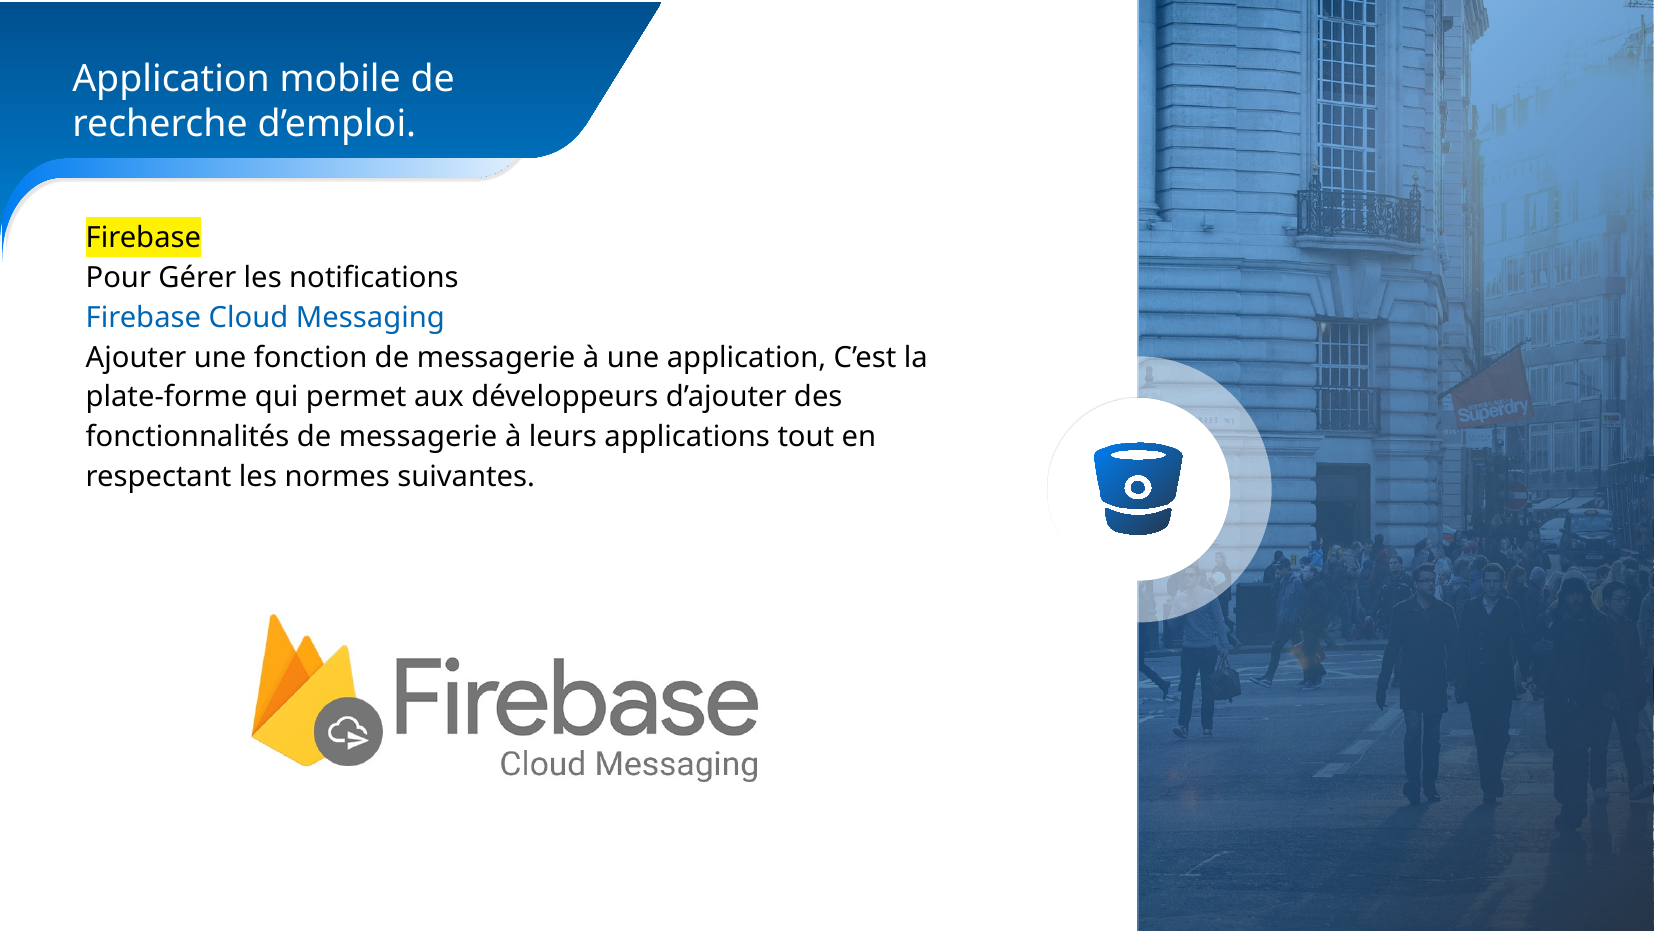

Application mobile de
recherche d’emploi.
Firebase
Pour Gérer les notifications
Firebase Cloud Messaging
Ajouter une fonction de messagerie à une application, C’est la
plate-forme qui permet aux développeurs d’ajouter des
fonctionnalités de messagerie à leurs applications tout en
respectant les normes suivantes.